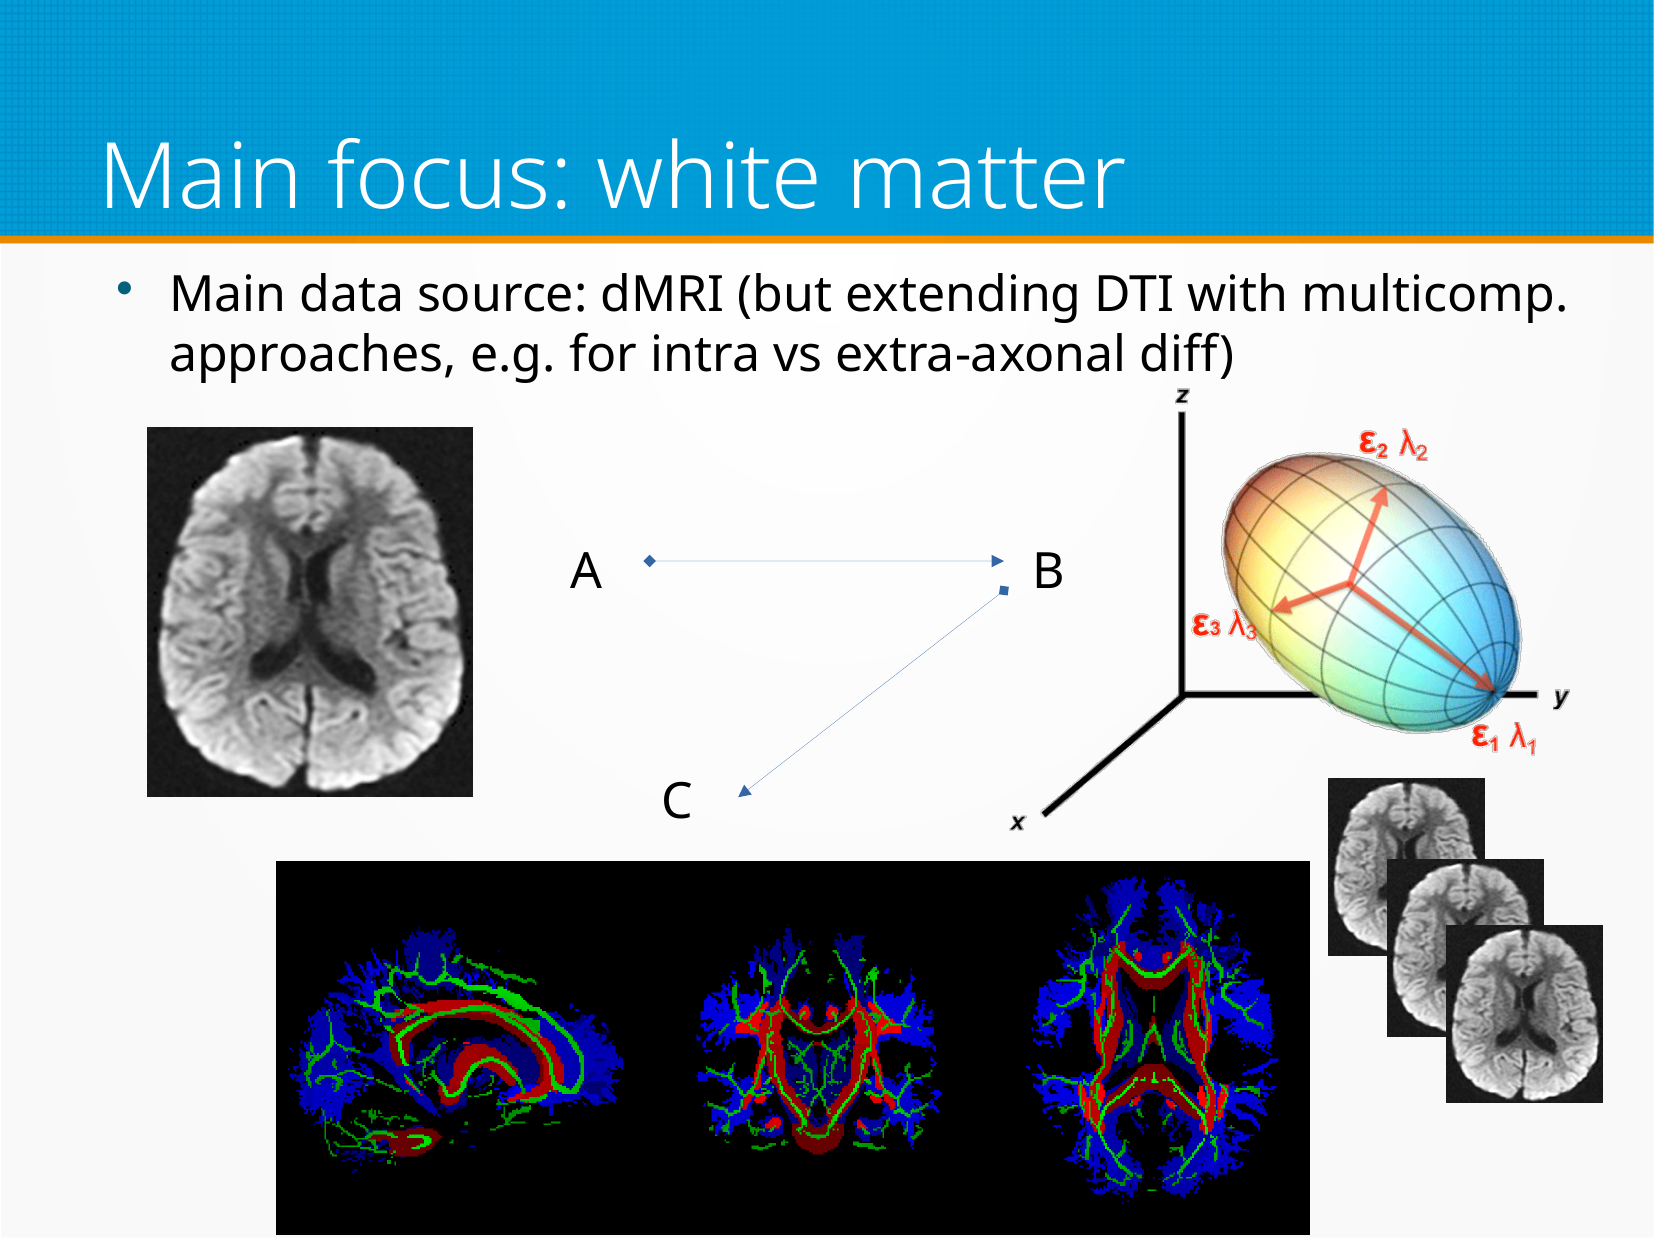

Main focus: white matter
# Main data source: dMRI (but extending DTI with multicomp. approaches, e.g. for intra vs extra-axonal diff)
A
B
C